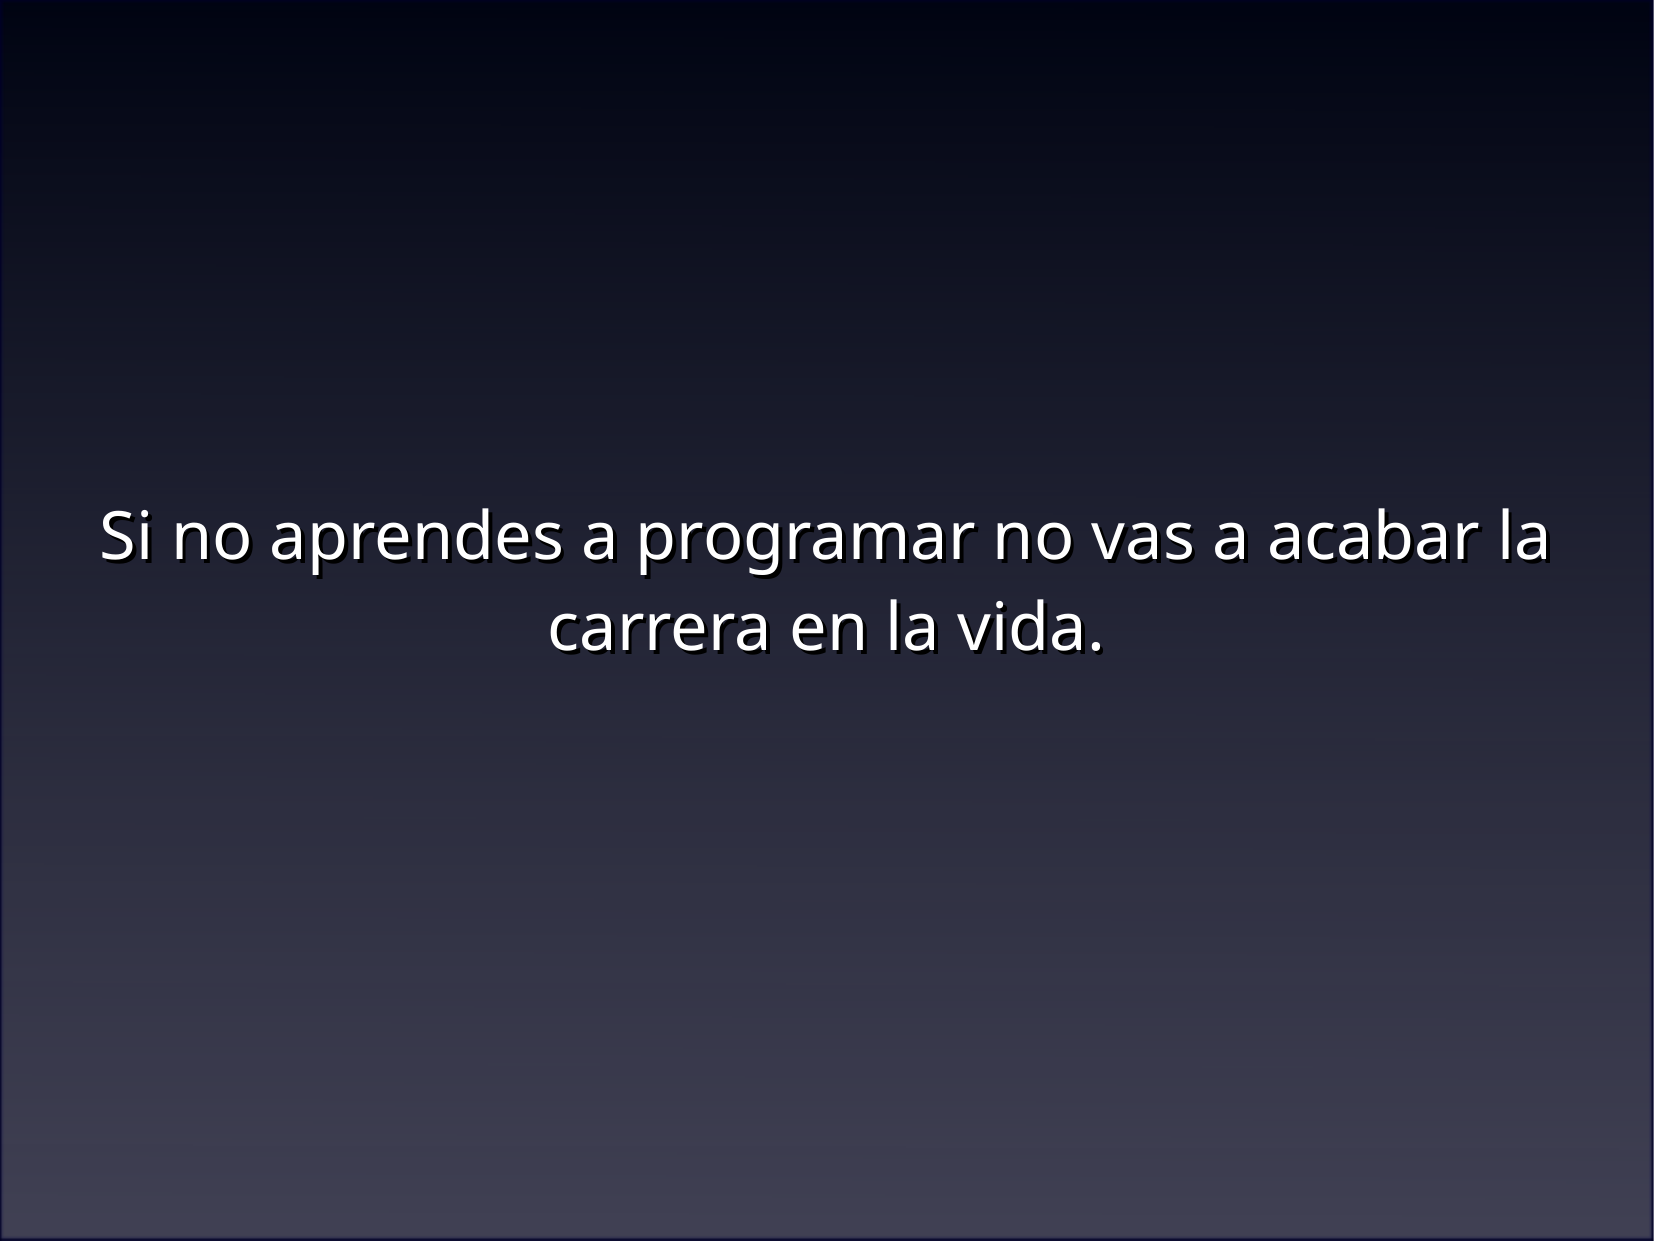

# Si no aprendes a programar no vas a acabar la carrera en la vida.